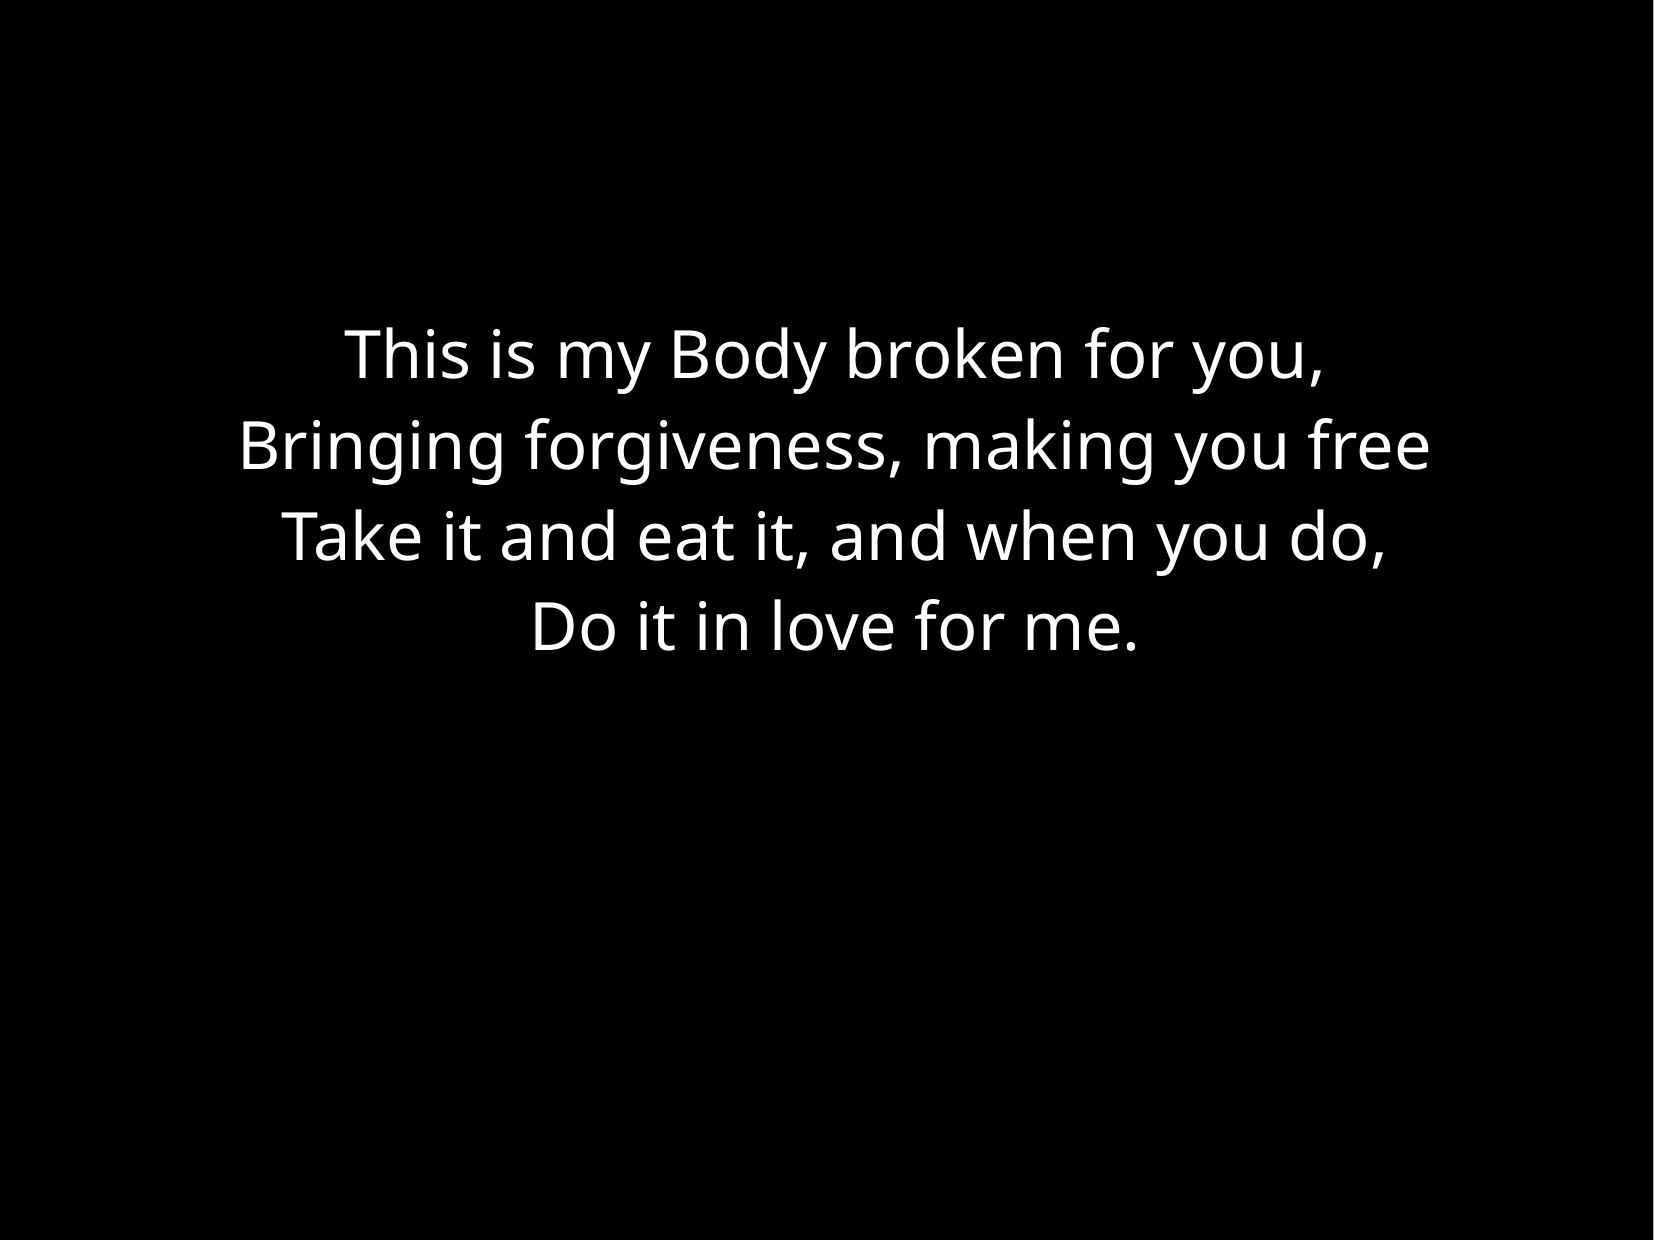

#
This is my Body broken for you,
Bringing forgiveness, making you free
Take it and eat it, and when you do,
Do it in love for me.